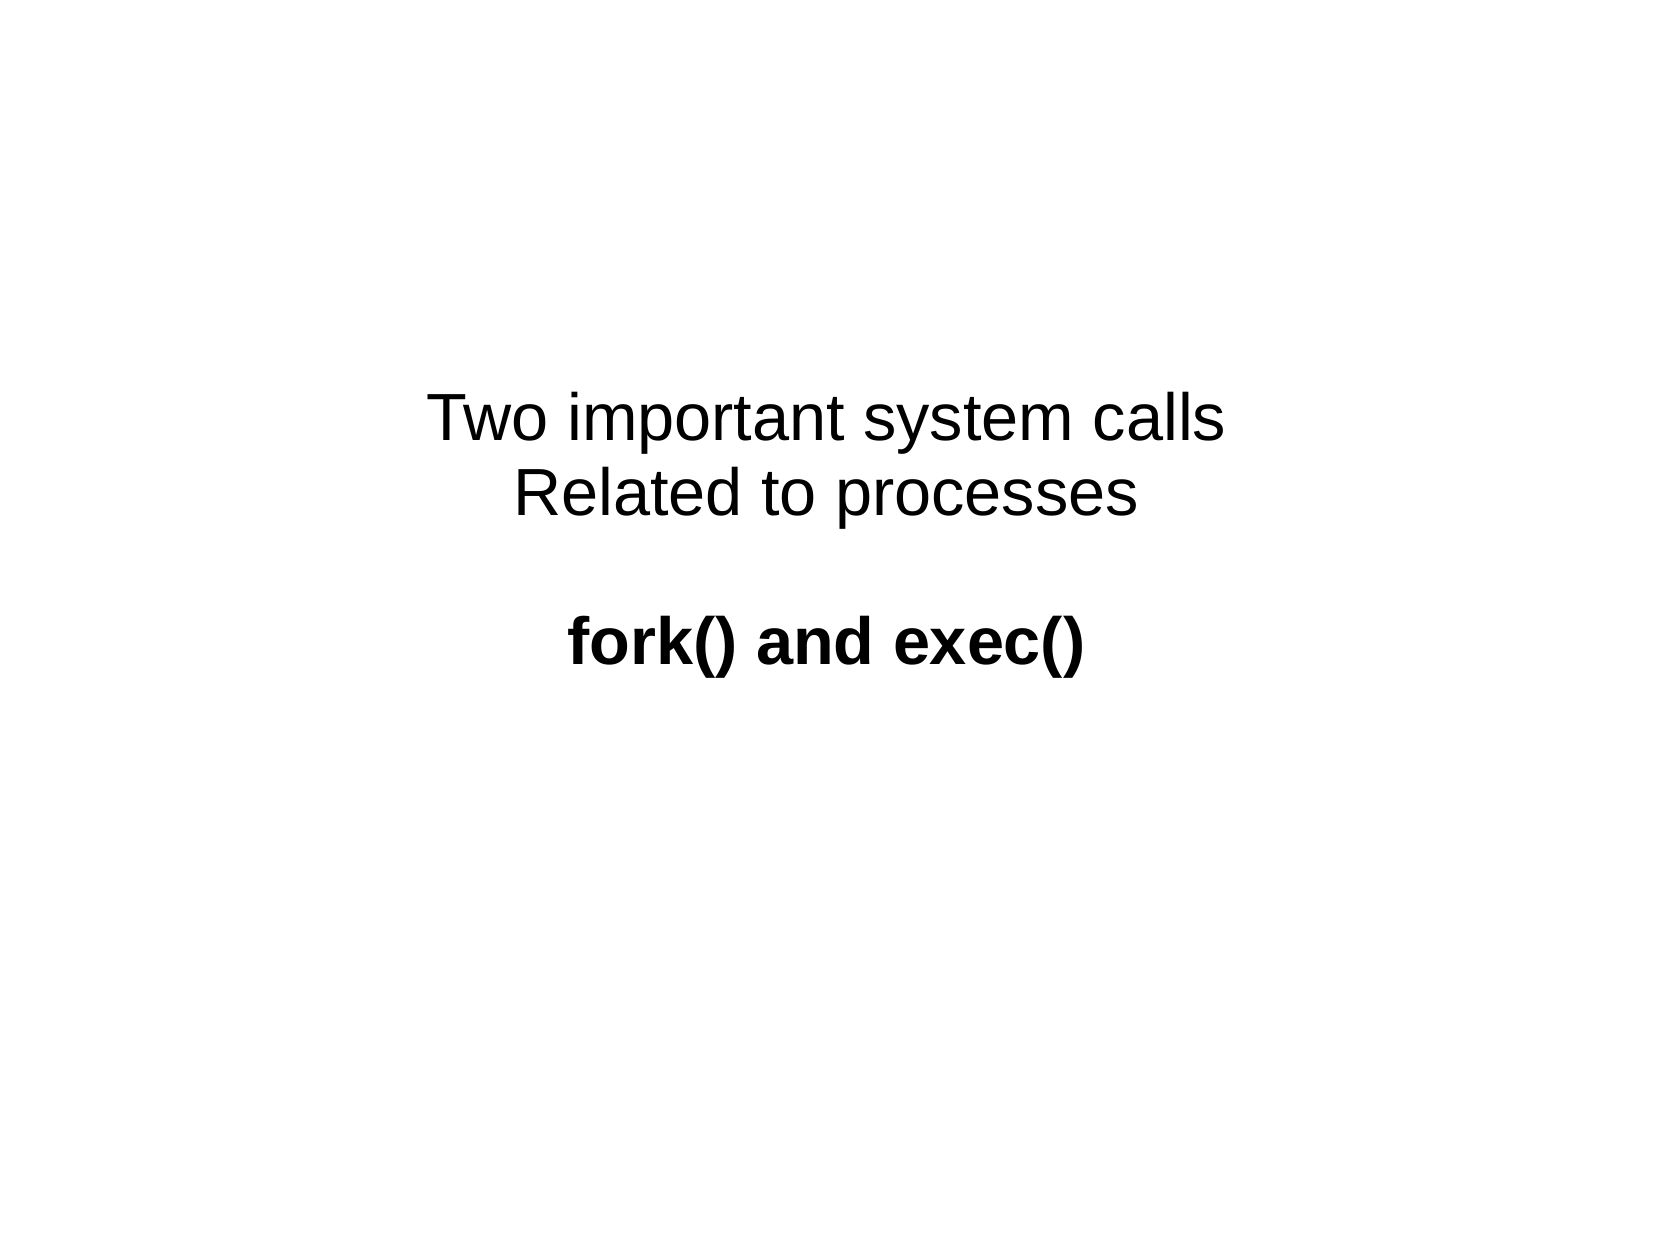

# Two important system calls
Related to processes
fork() and exec()